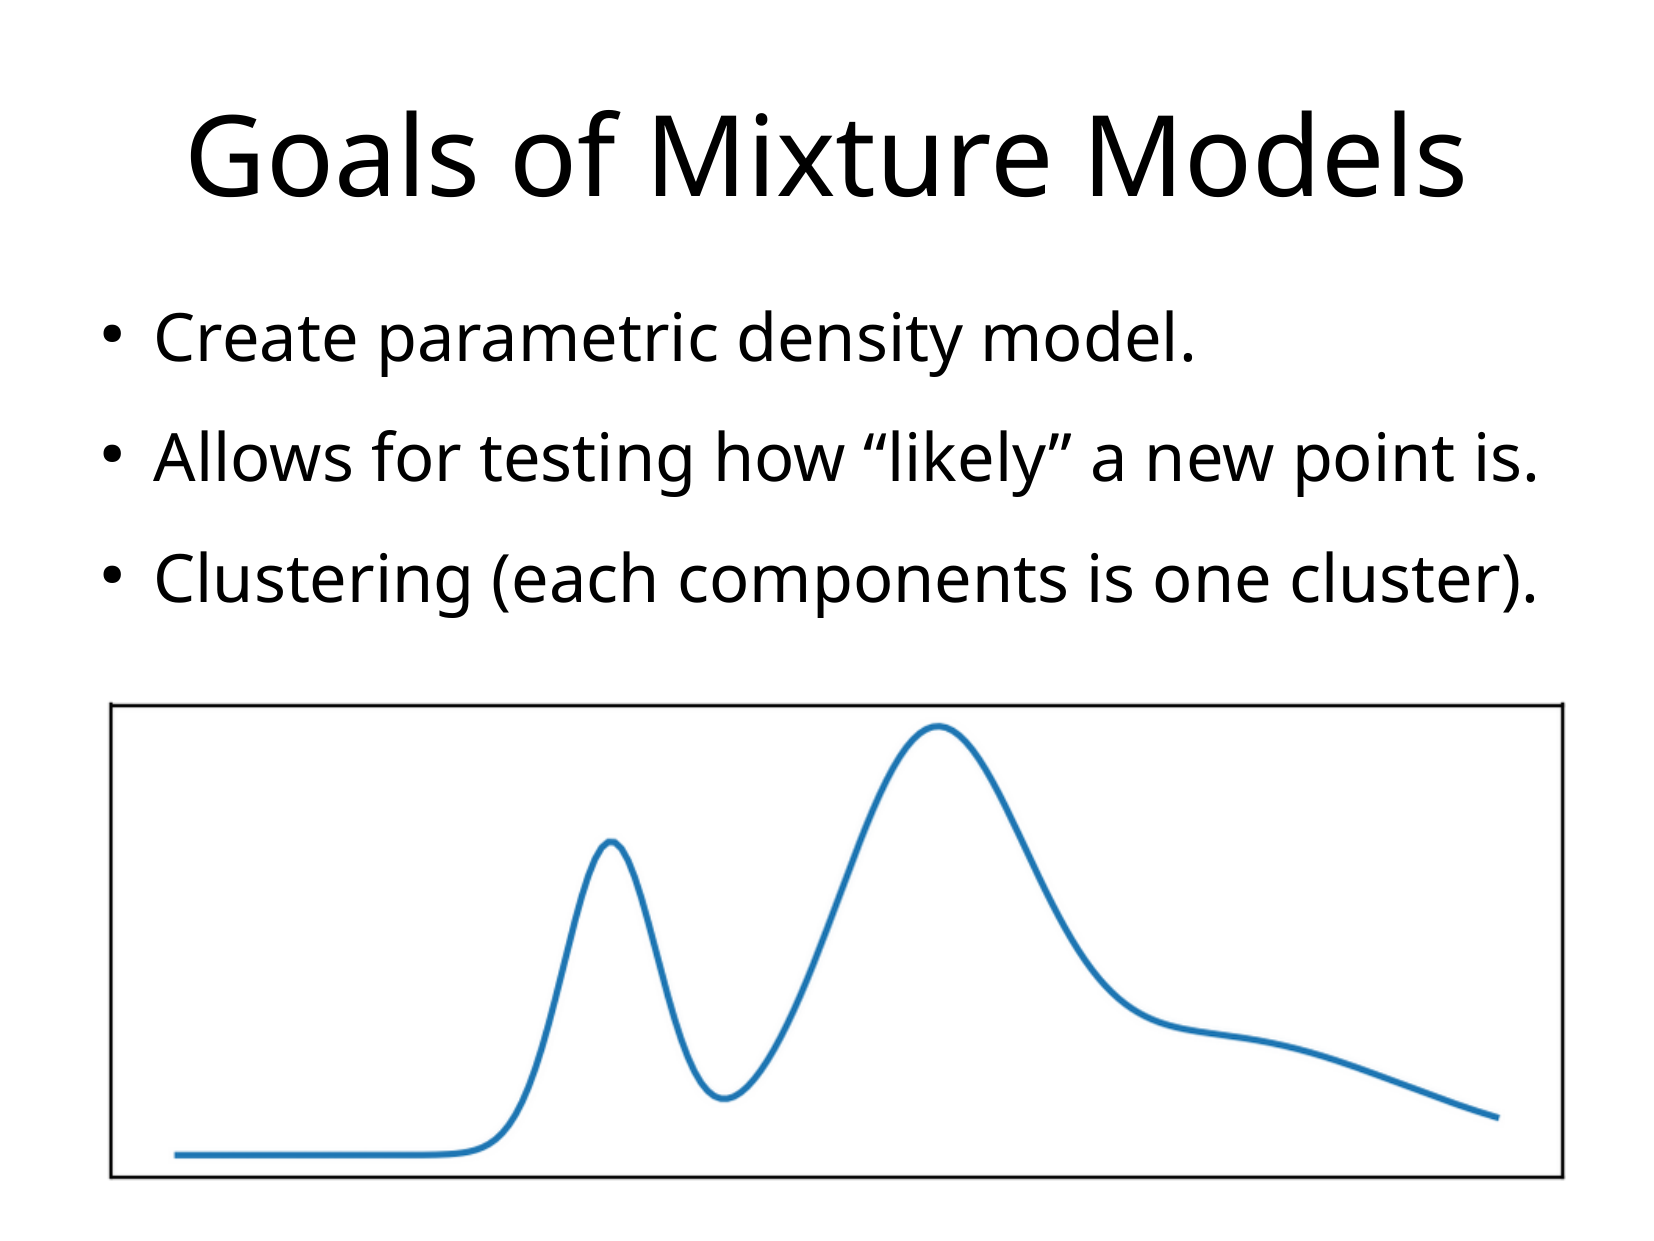

# Goals of Mixture Models
Create parametric density model.
Allows for testing how “likely” a new point is.
Clustering (each components is one cluster).
Feature Extraction